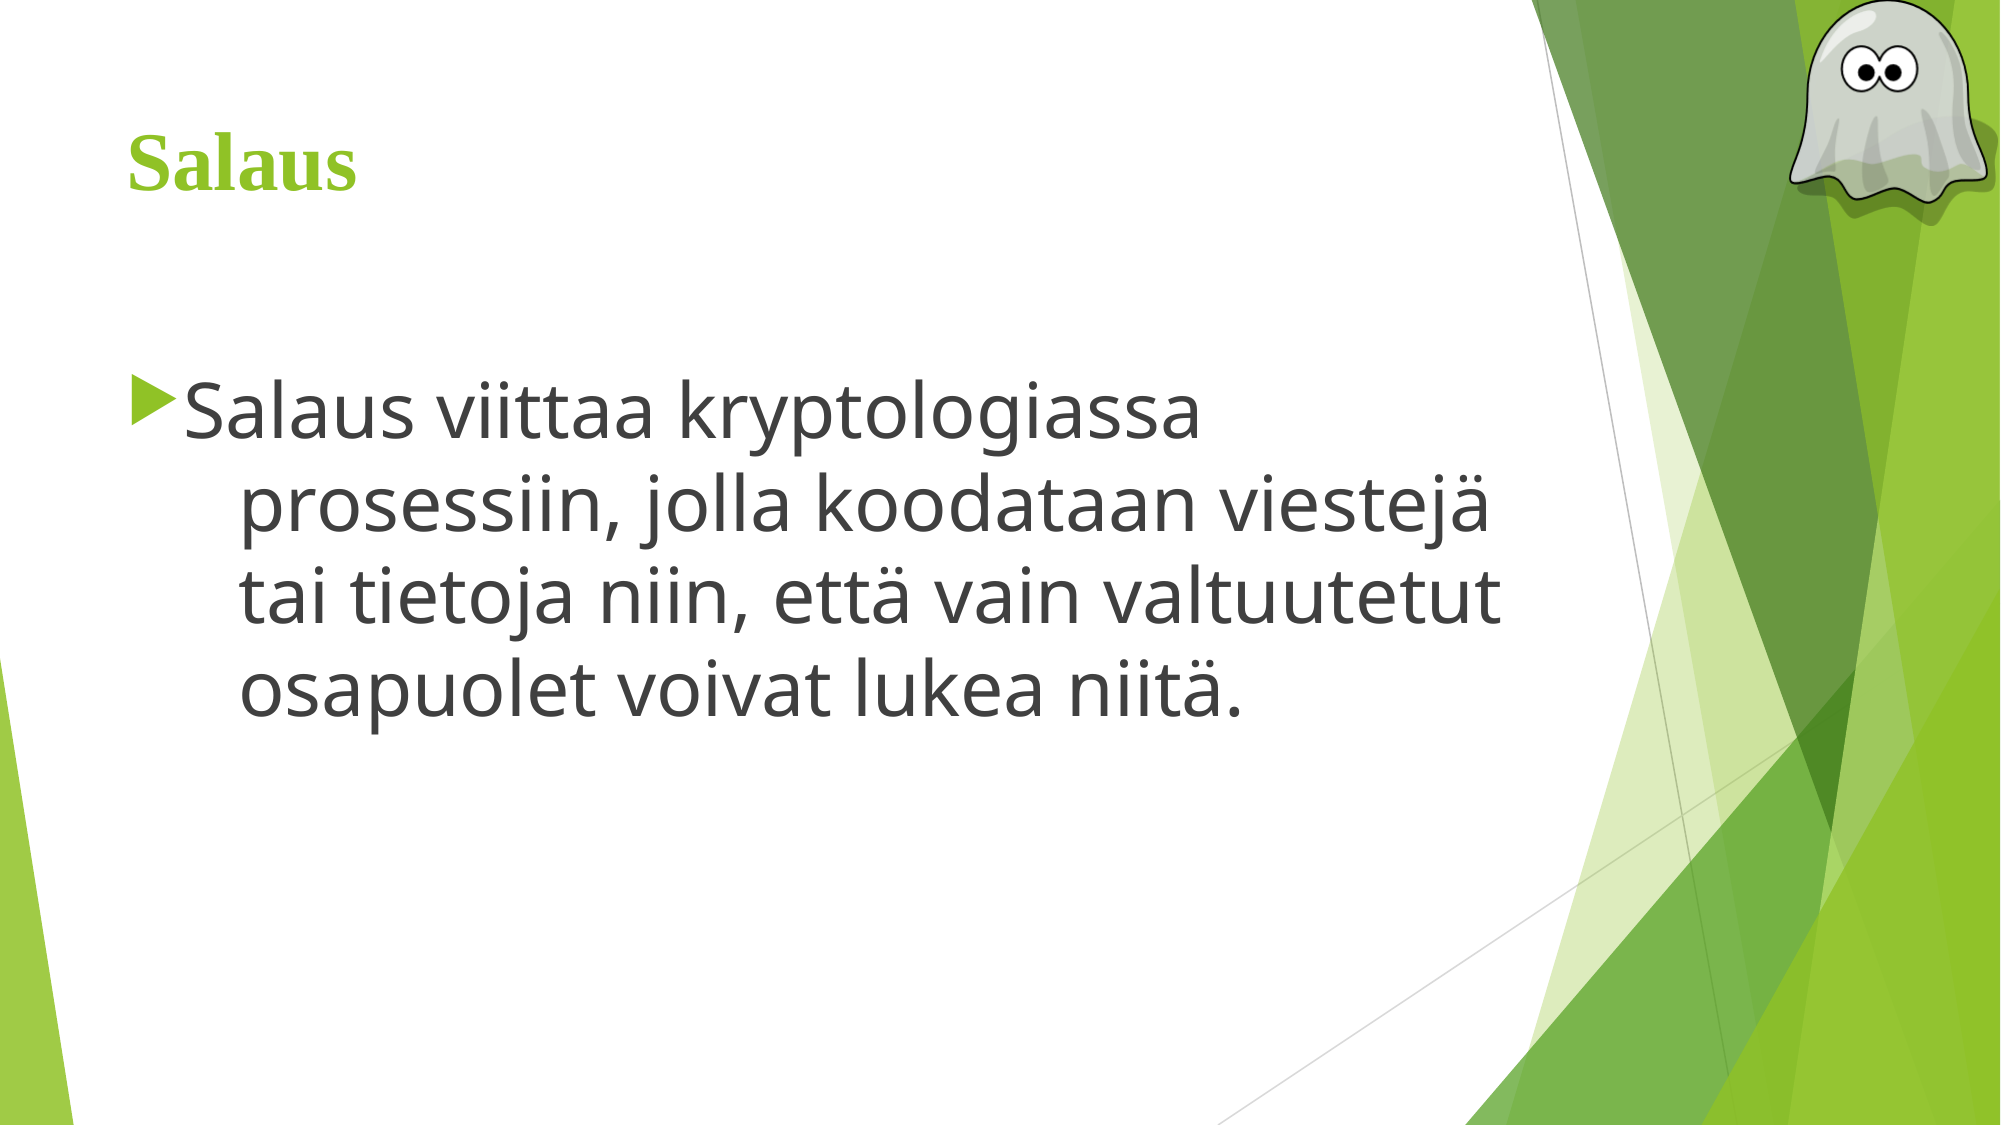

# Salaus
Salaus viittaa kryptologiassa prosessiin, jolla koodataan viestejä tai tietoja niin, että vain valtuutetut osapuolet voivat lukea niitä.